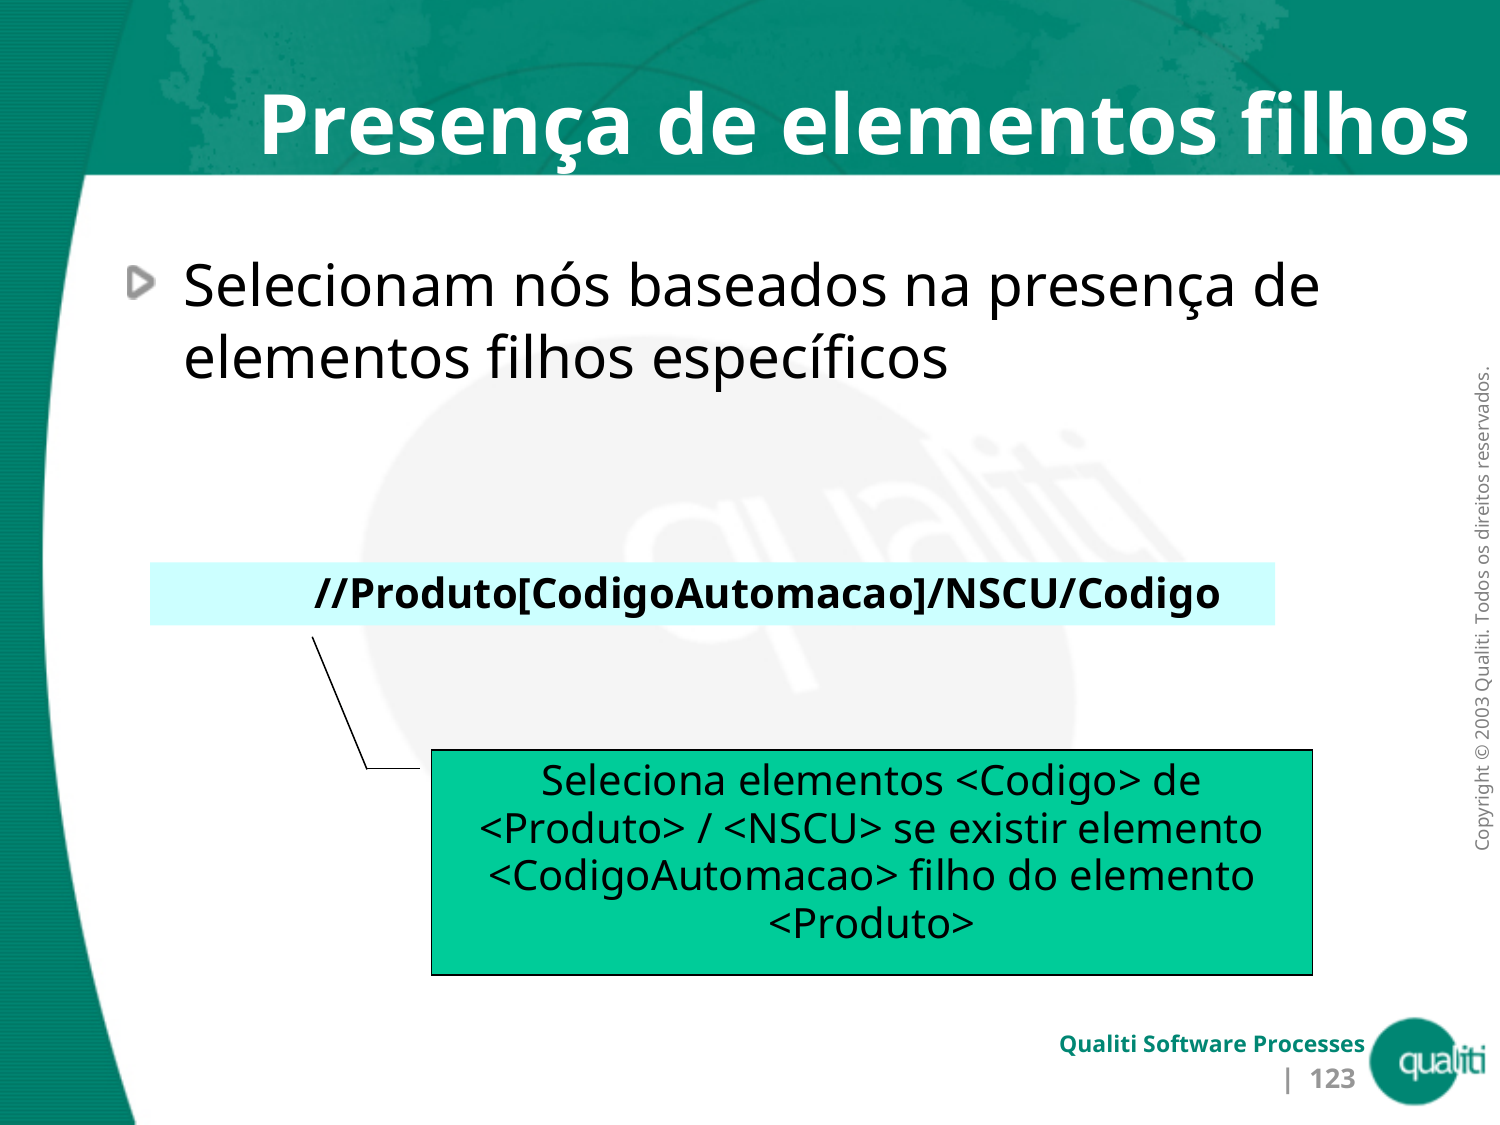

# Presença de elementos filhos
Selecionam nós baseados na presença de elementos filhos específicos
//Produto[CodigoAutomacao]/NSCU/Codigo
Seleciona elementos <Codigo> de <Produto> / <NSCU> se existir elemento <CodigoAutomacao> filho do elemento <Produto>